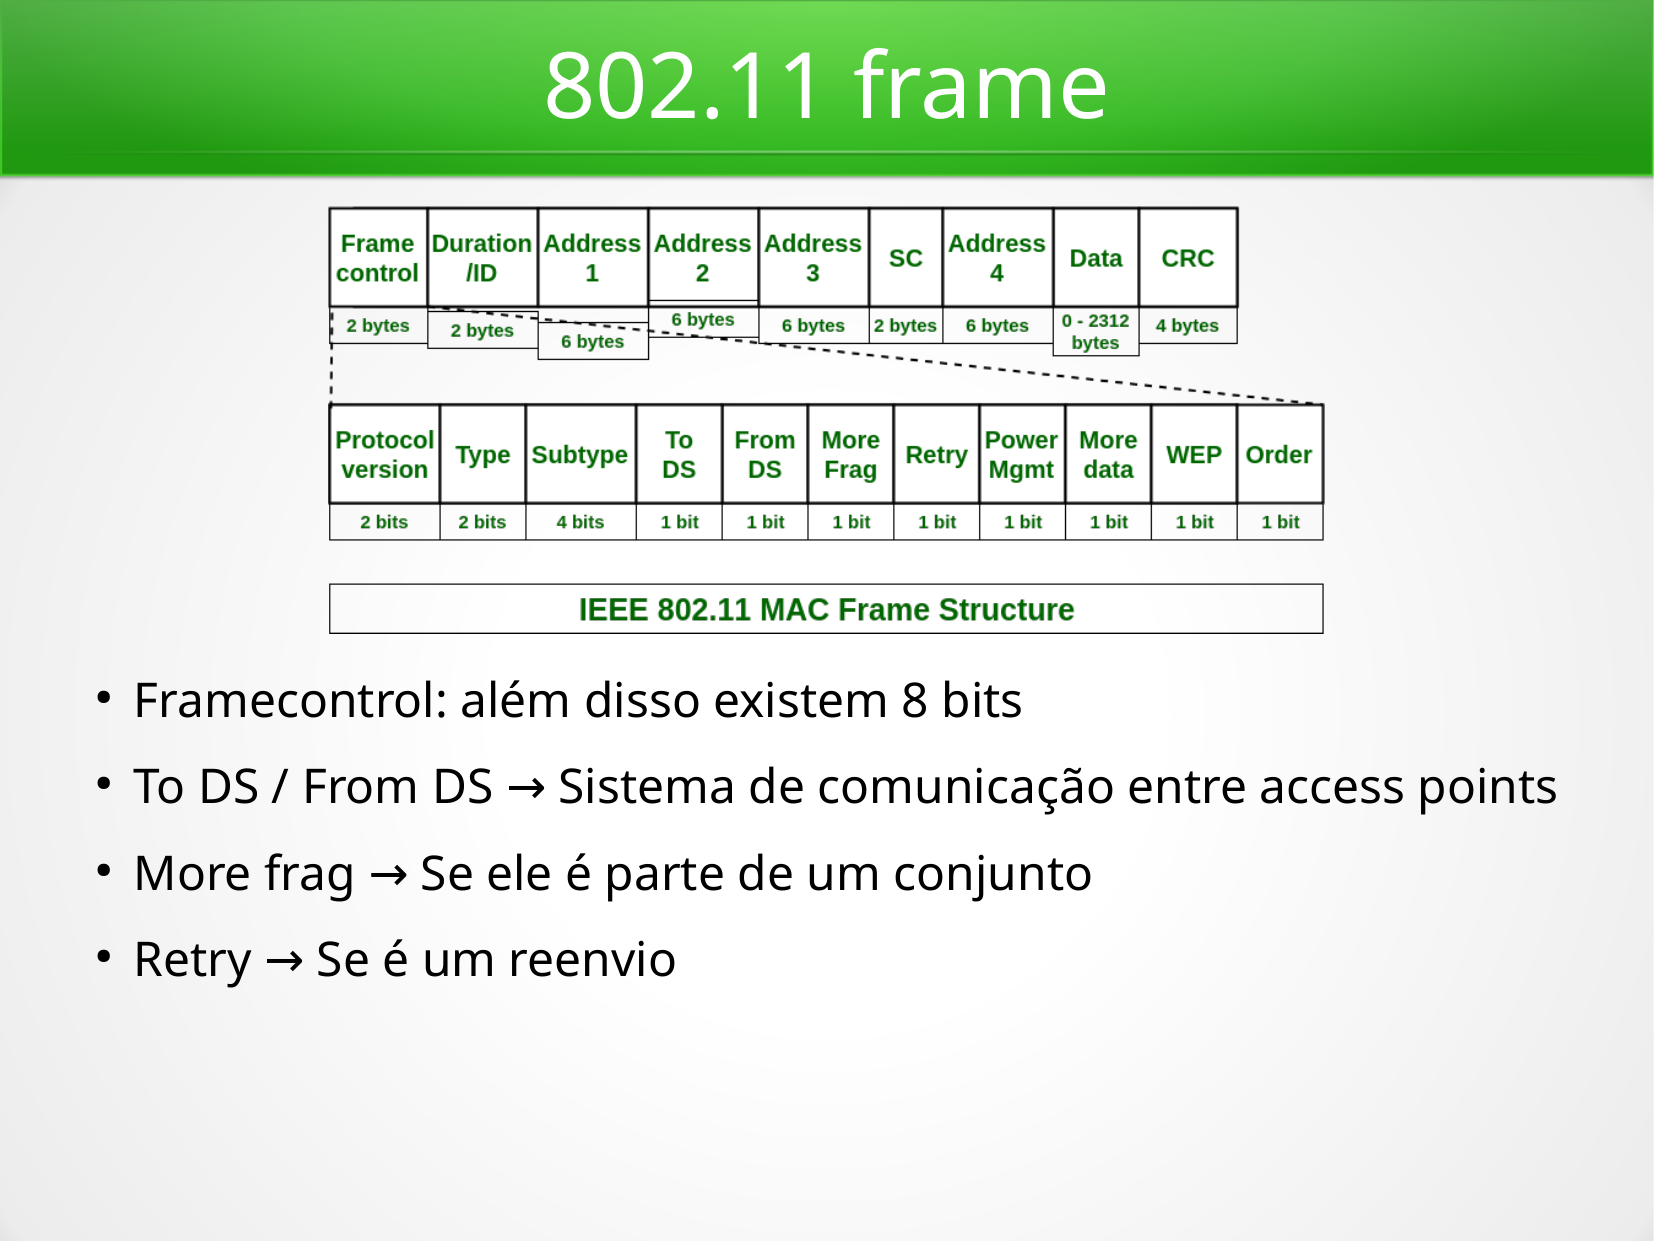

# 802.11 frame
Framecontrol: além disso existem 8 bits
To DS / From DS → Sistema de comunicação entre access points
More frag → Se ele é parte de um conjunto
Retry → Se é um reenvio